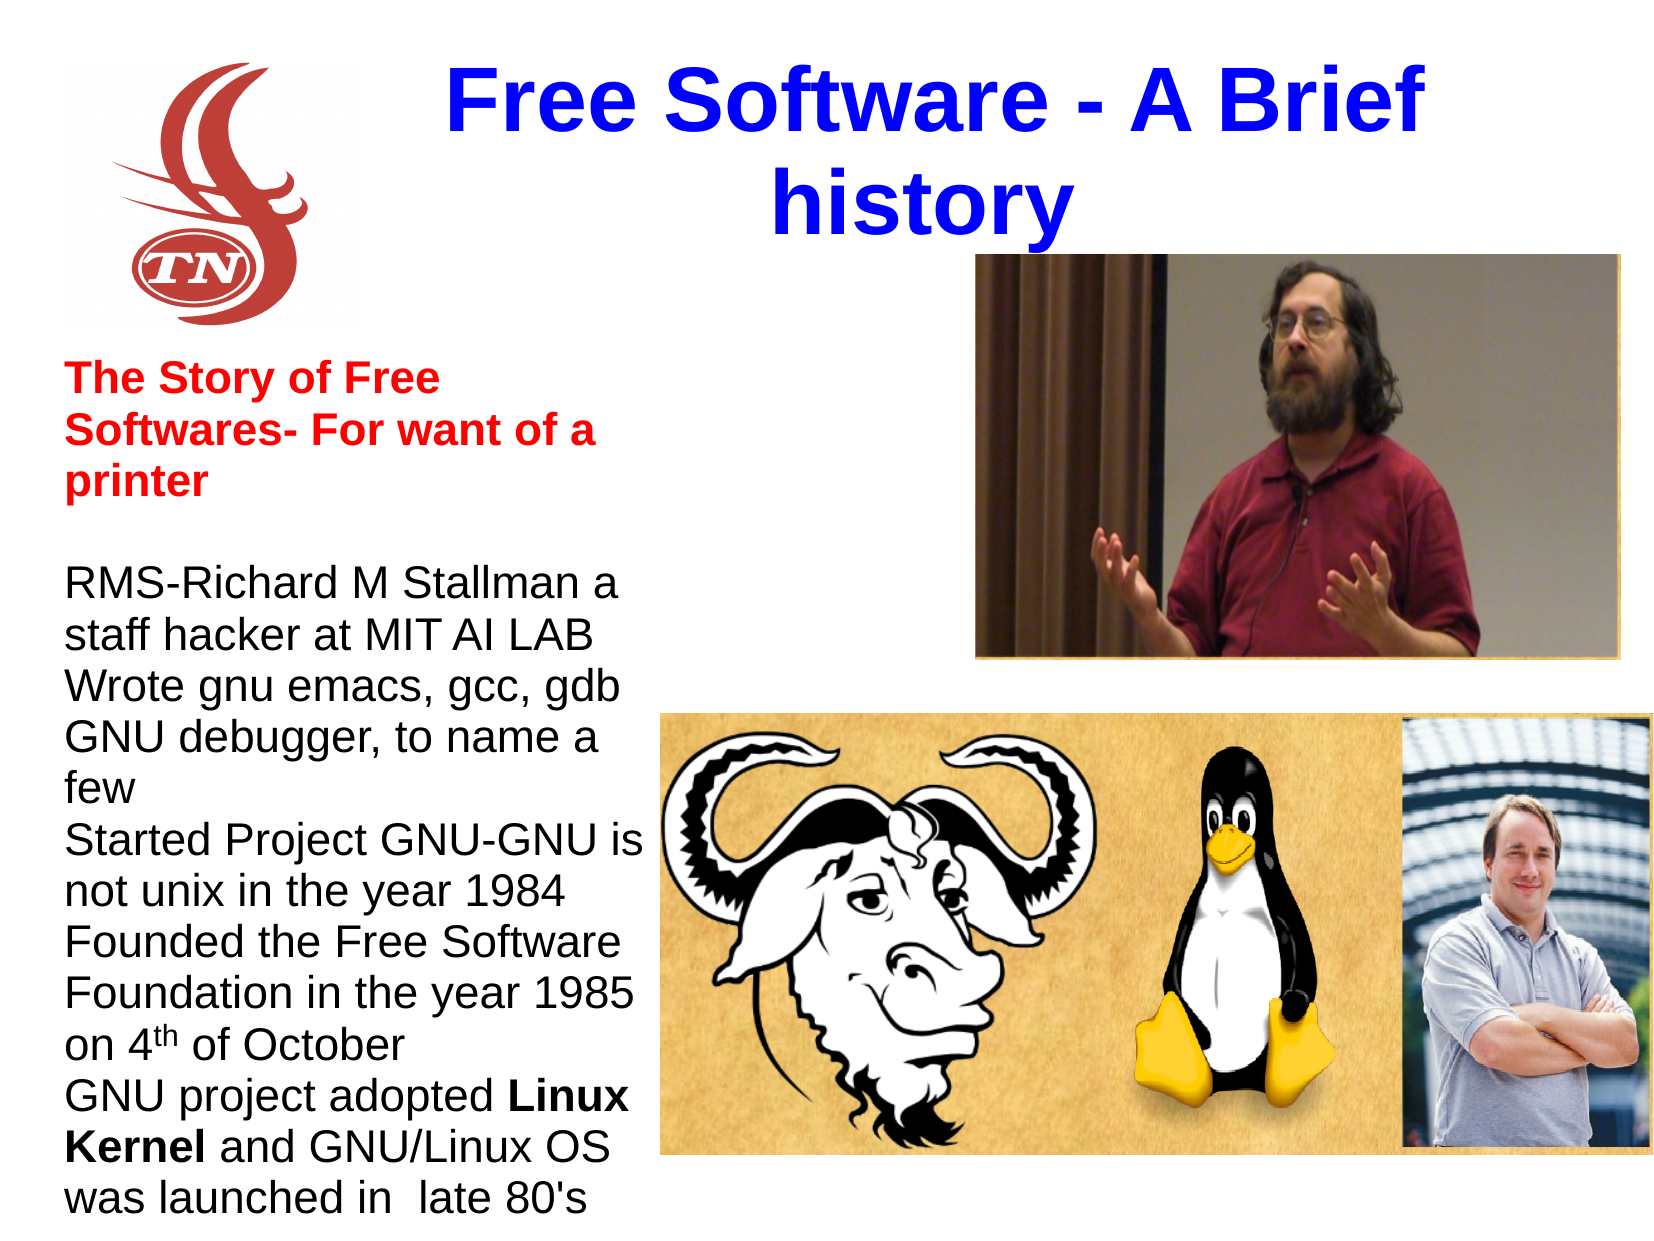

# Free Software - A Brief history
The Story of Free Softwares- For want of a printer
RMS-Richard M Stallman a staff hacker at MIT AI LAB
Wrote gnu emacs, gcc, gdb GNU debugger, to name a few
Started Project GNU-GNU is not unix in the year 1984
Founded the Free Software Foundation in the year 1985 on 4th of October
GNU project adopted Linux Kernel and GNU/Linux OS was launched in late 80's